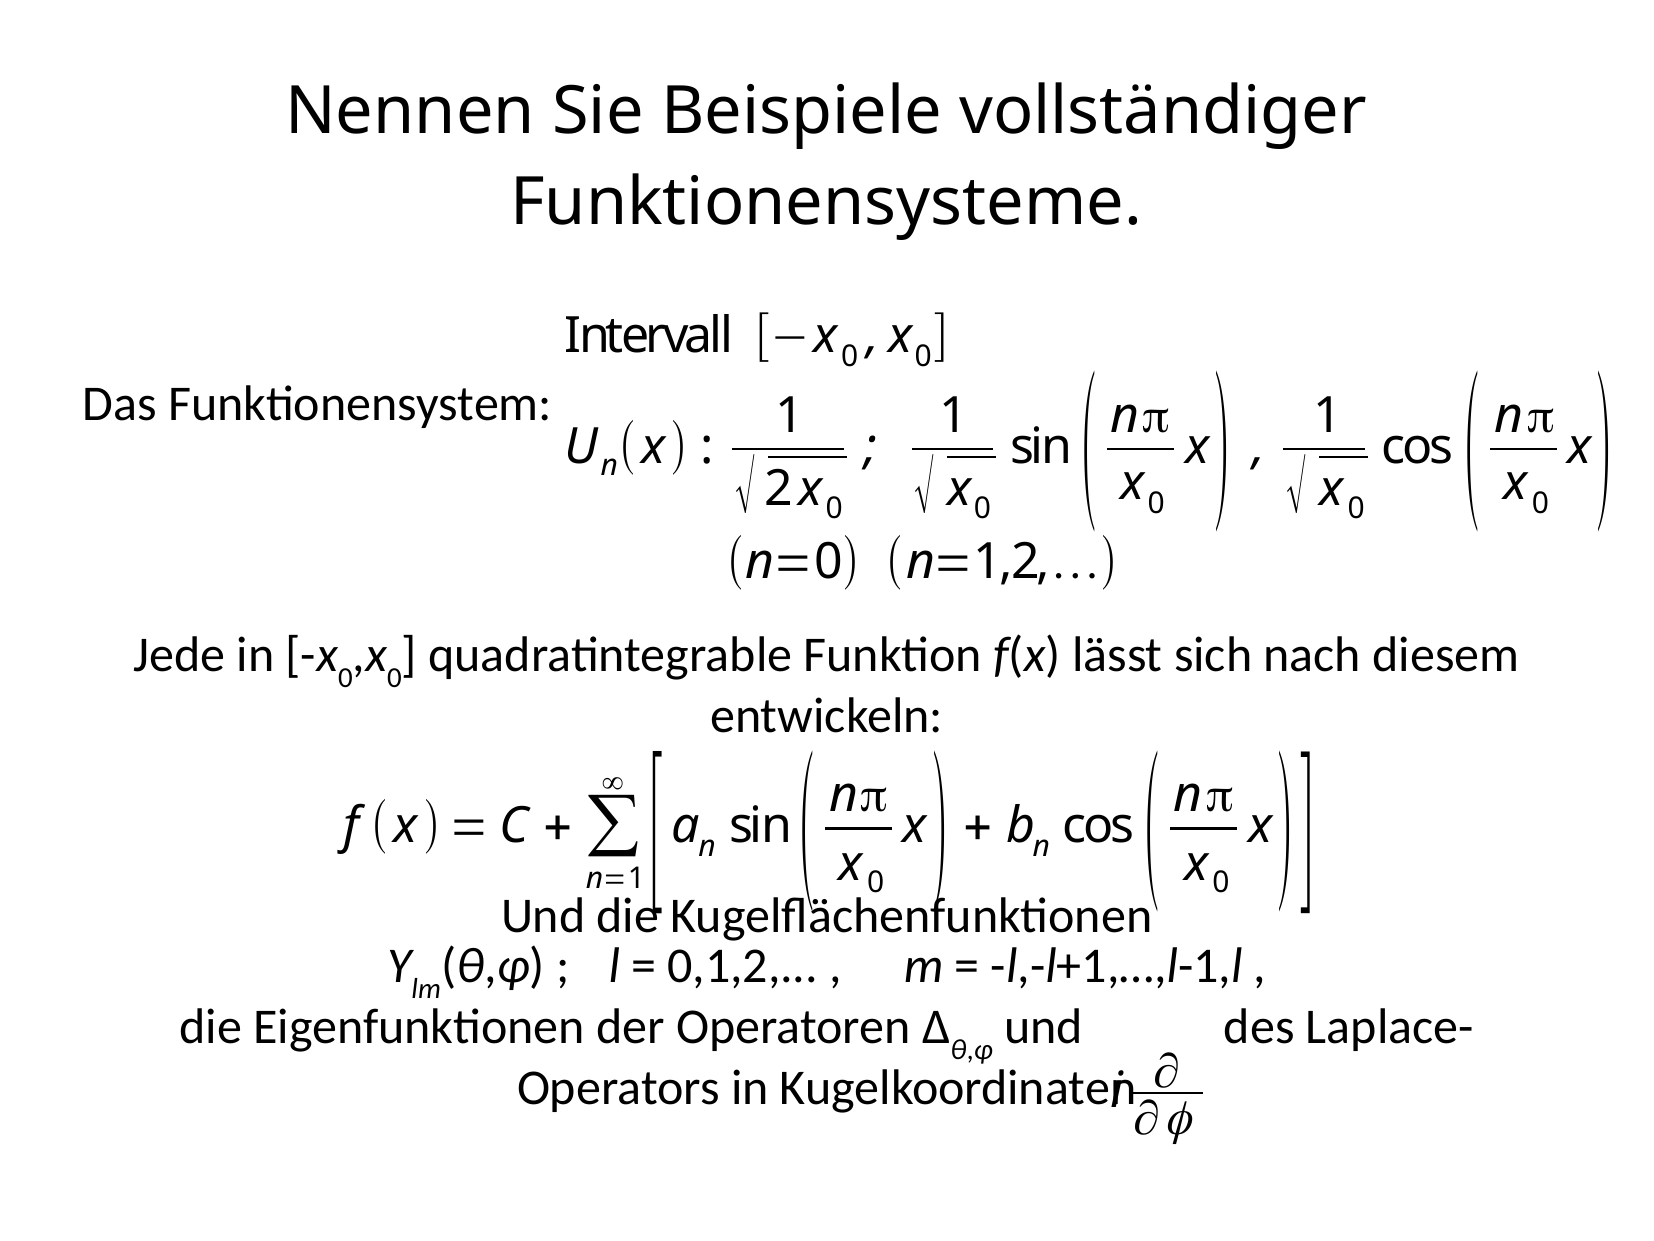

# Nennen Sie Beispiele vollständiger Funktionensysteme.
Das Funktionensystem:
Jede in [-x0,x0] quadratintegrable Funktion f(x) lässt sich nach diesem entwickeln:
Und die Kugelflächenfunktionen
Ylm(θ,φ) ;	l = 0,1,2,... ,	m = -l,-l+1,…,l-1,l ,
die Eigenfunktionen der Operatoren Δθ,φ und		 des Laplace-Operators in Kugelkoordinaten